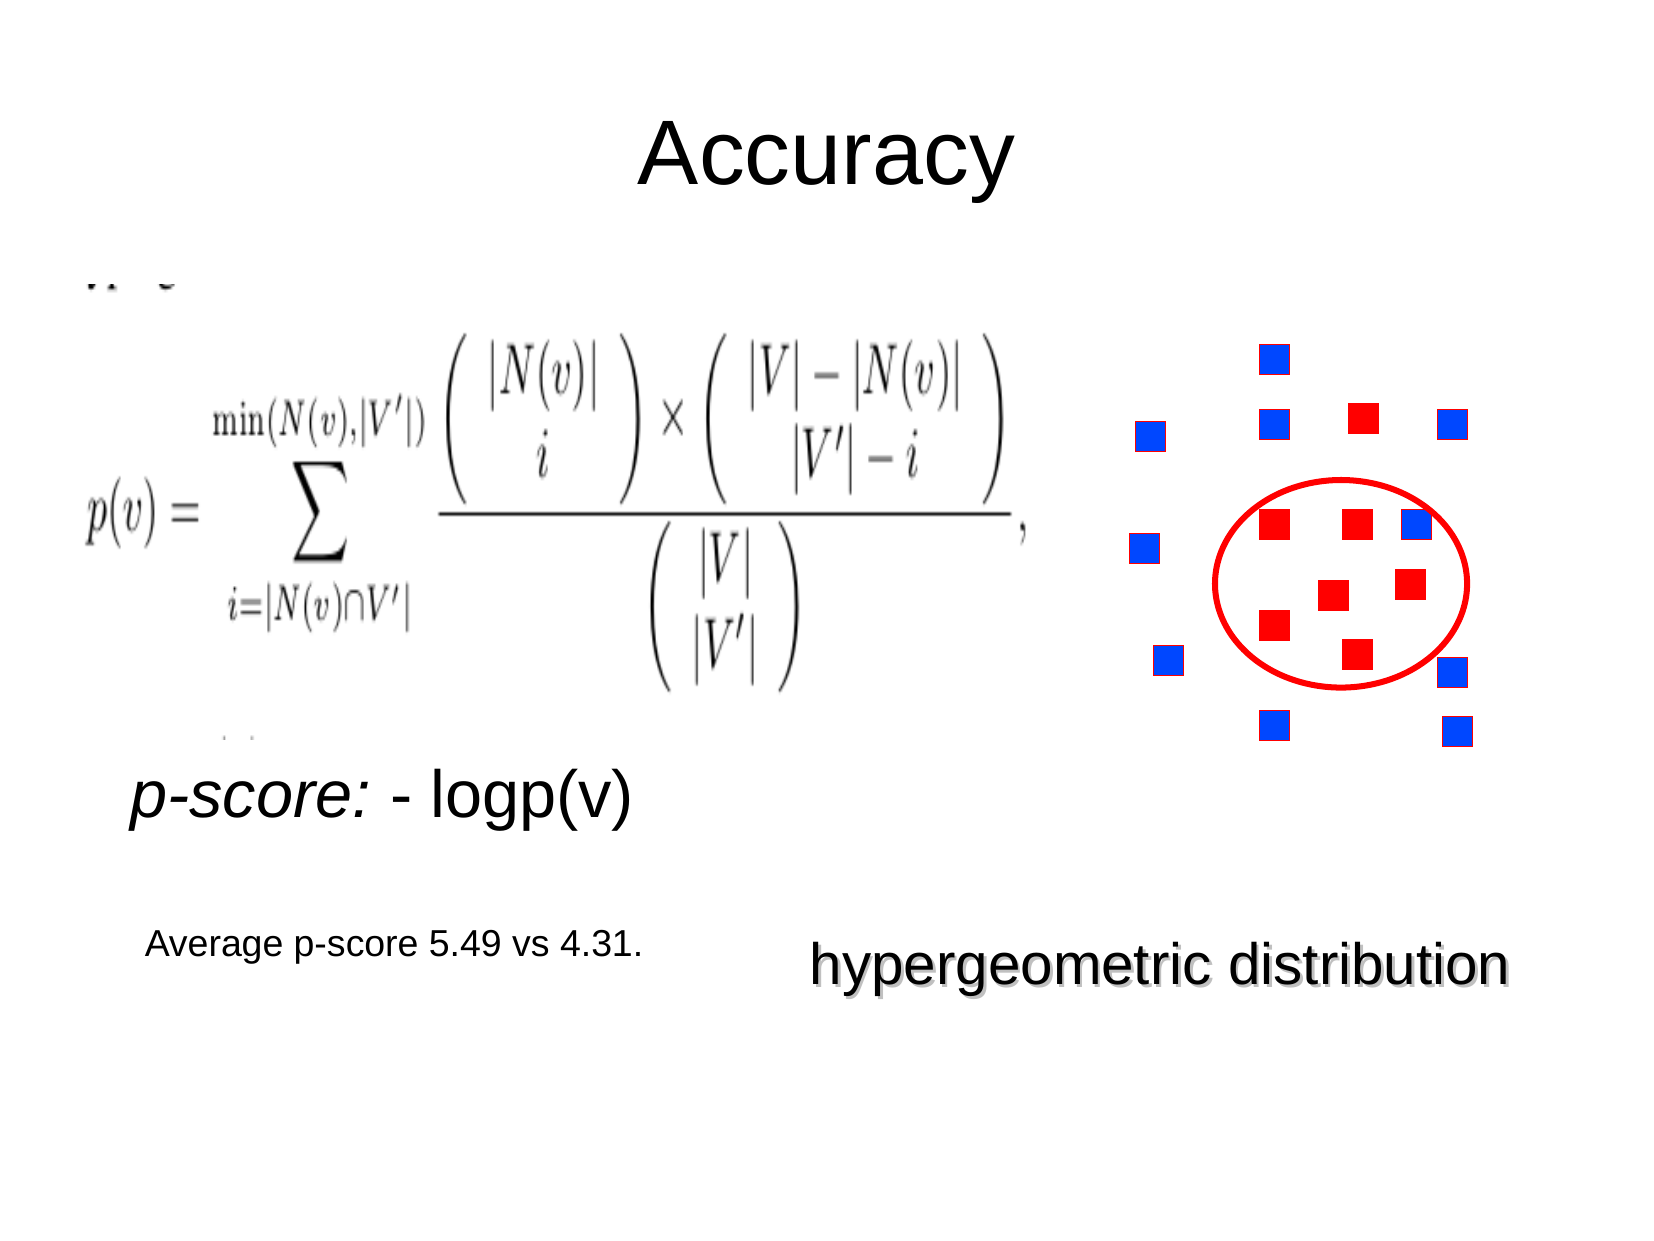

# Accuracy
p-score: - logp(v)
 Average p-score 5.49 vs 4.31.
hypergeometric distribution